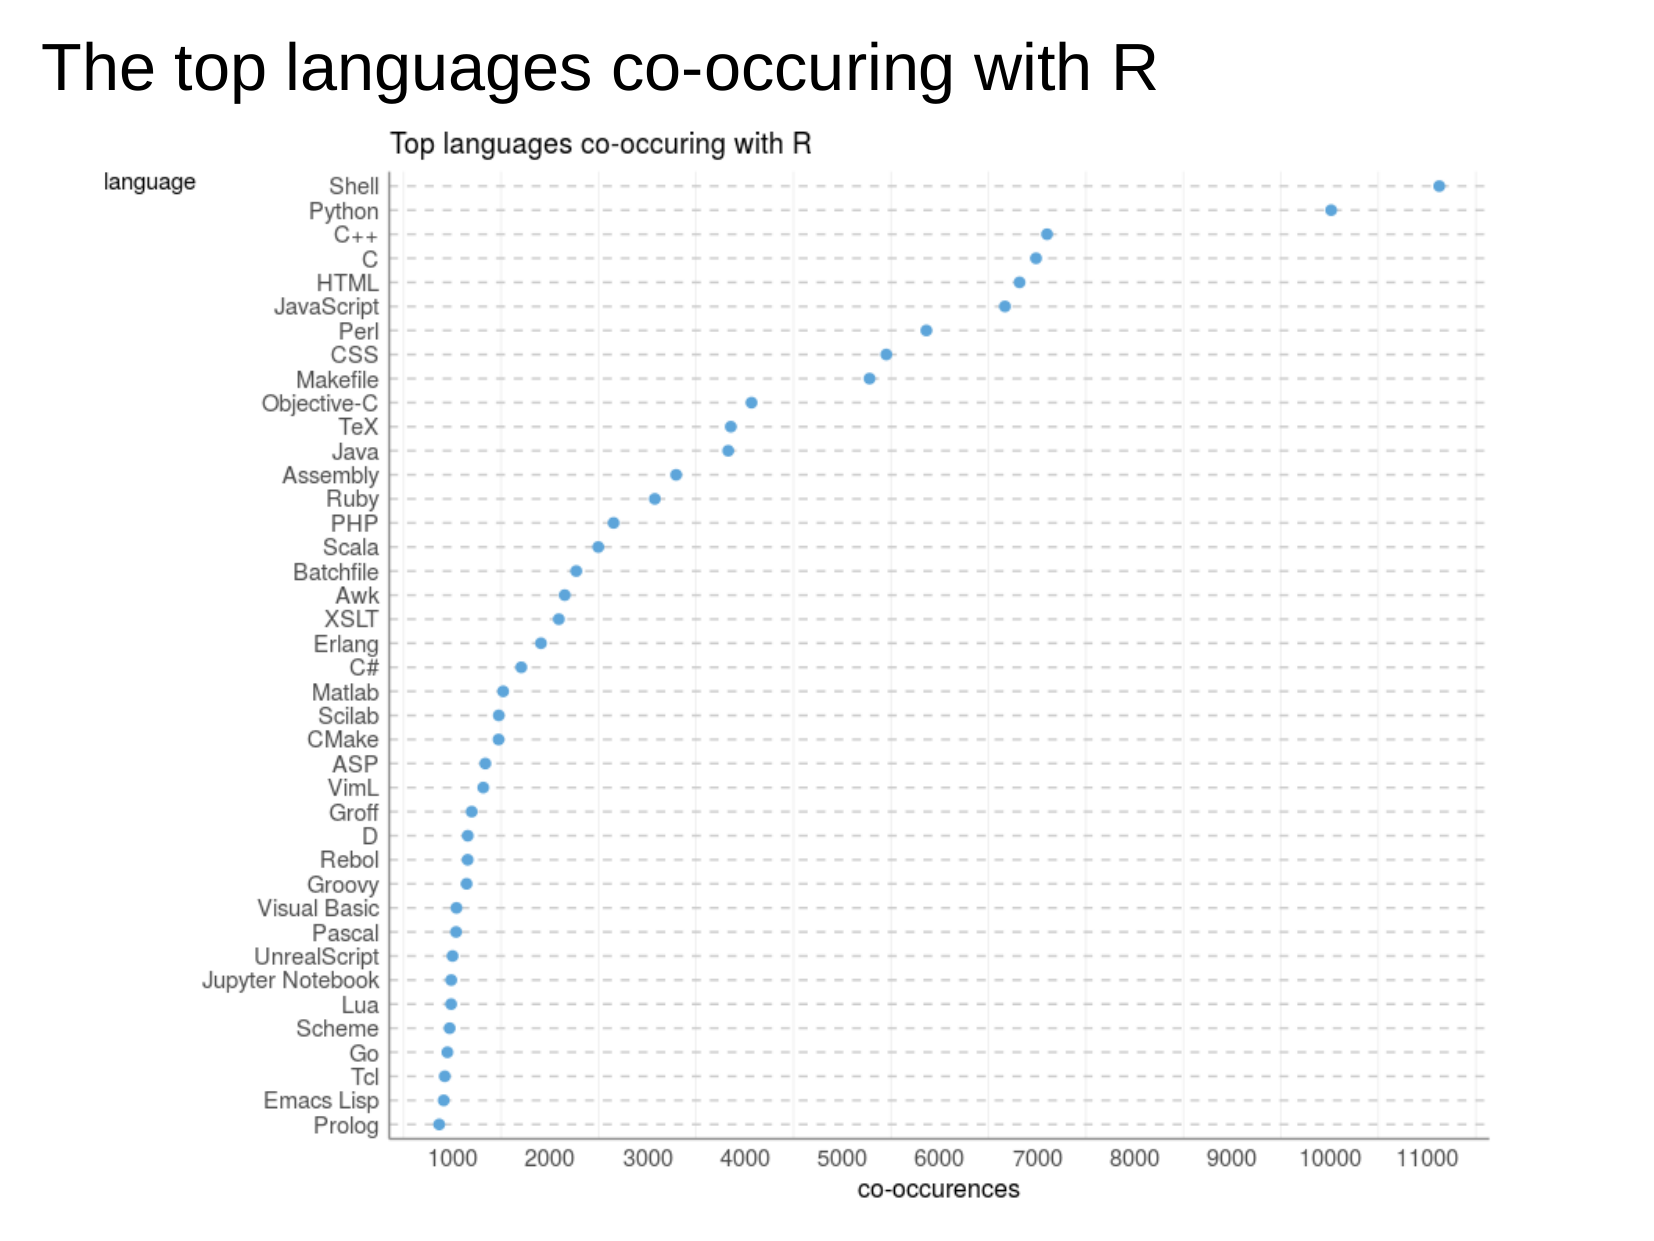

# The top languages co-occuring with R